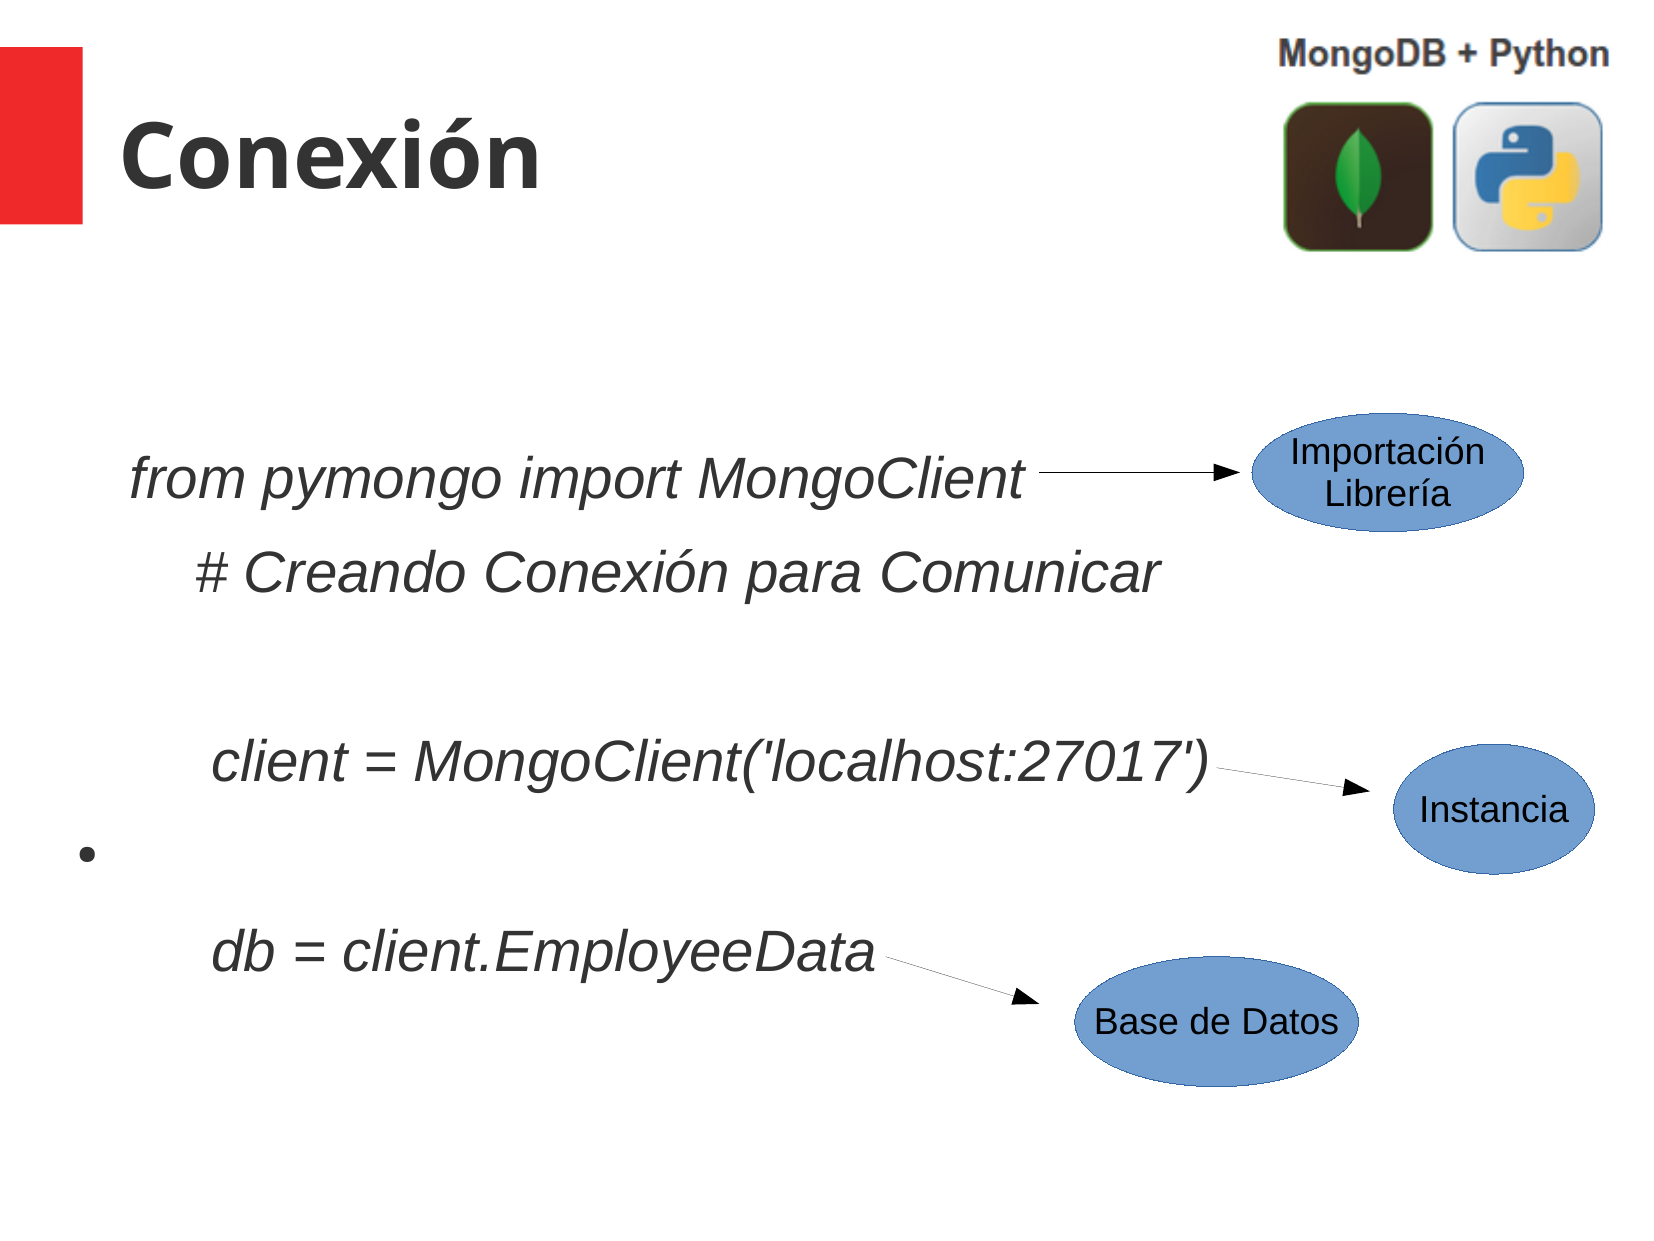

# Conexión
from pymongo import MongoClient
 # Creando Conexión para Comunicar
 client = MongoClient('localhost:27017')
 db = client.EmployeeData
Importación
Librería
Instancia
Base de Datos